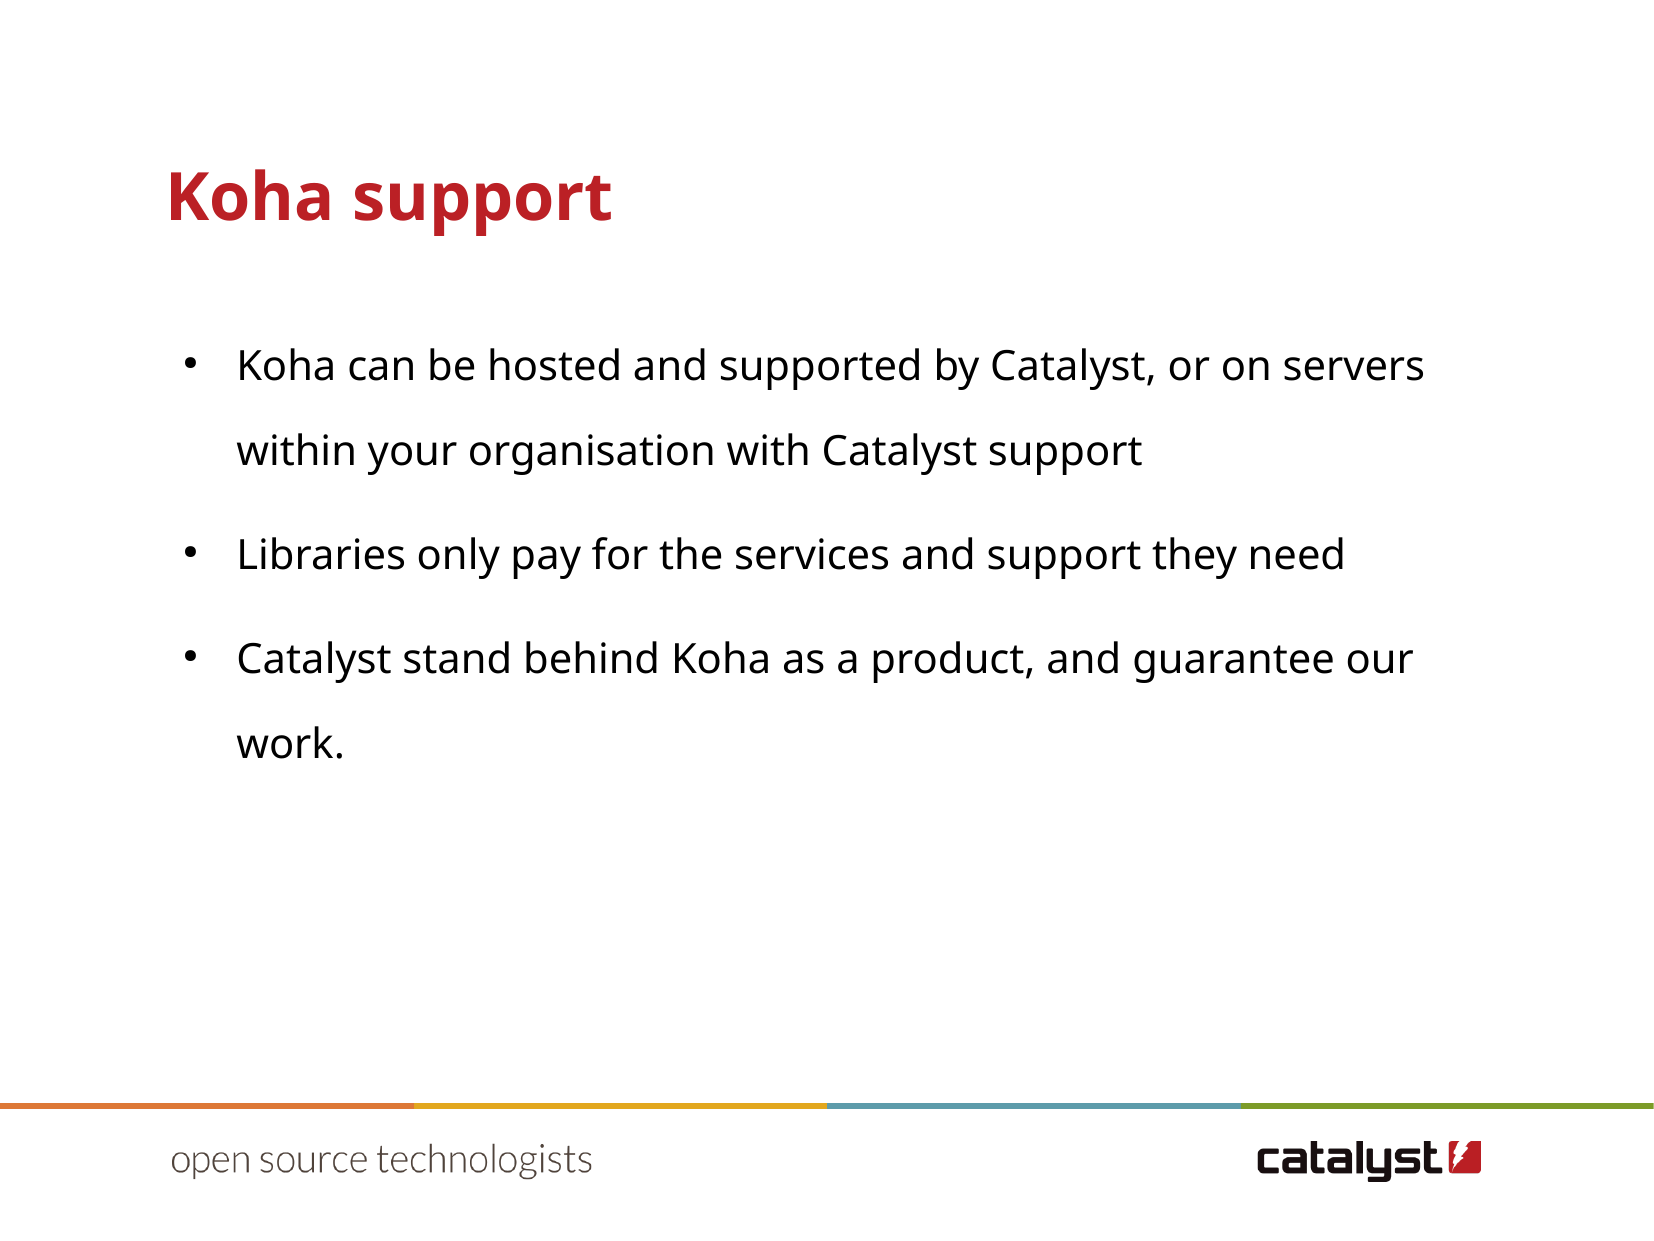

# Koha support
Koha can be hosted and supported by Catalyst, or on servers within your organisation with Catalyst support
Libraries only pay for the services and support they need
Catalyst stand behind Koha as a product, and guarantee our work.